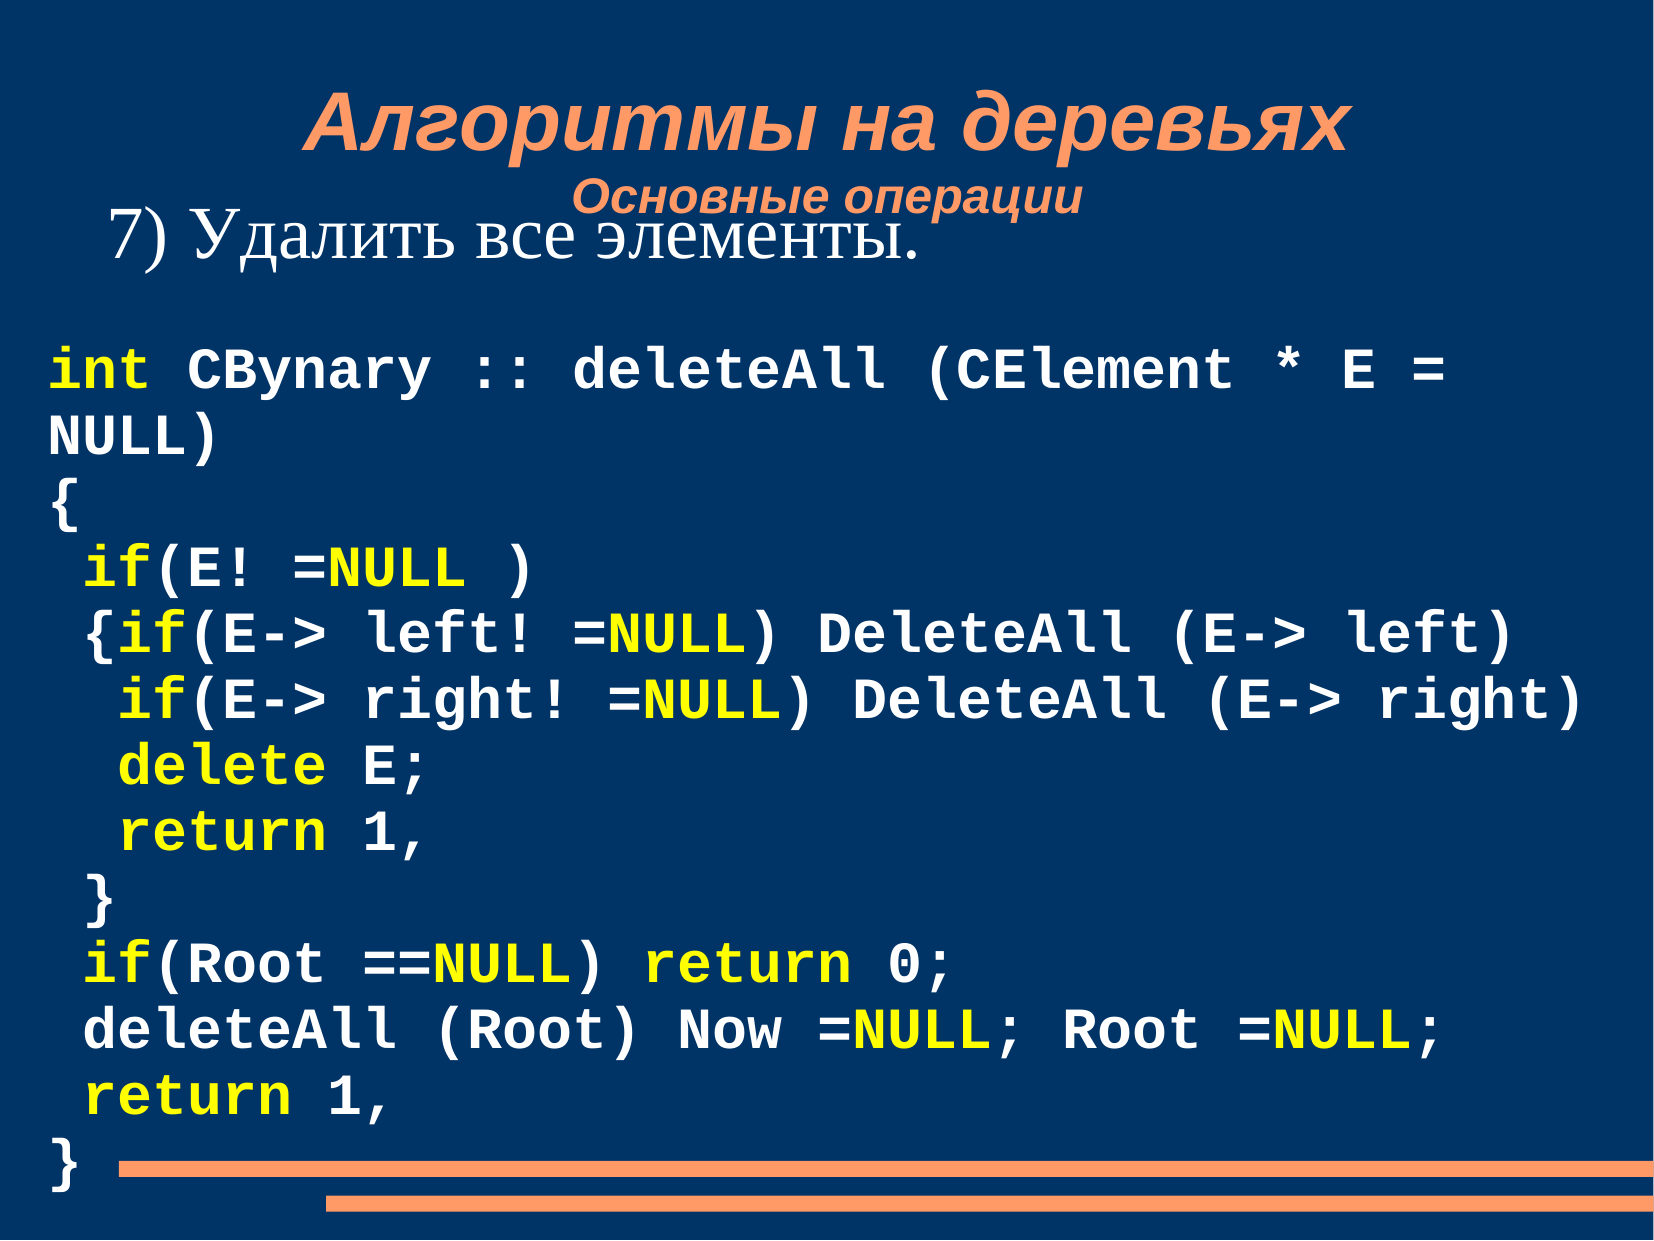

# Алгоритмы на деревьях Основные операции
7) Удалить все элементы.
int CBynary :: deleteAll (CElement * E = NULL)
{
 if(E! =NULL )
 {if(E-> left! =NULL) DeleteAll (E-> left)
 if(E-> right! =NULL) DeleteAll (E-> right)
 delete E;
 return 1,
 }
 if(Root ==NULL) return 0;
 deleteAll (Root) Now =NULL; Root =NULL;
 return 1,
}